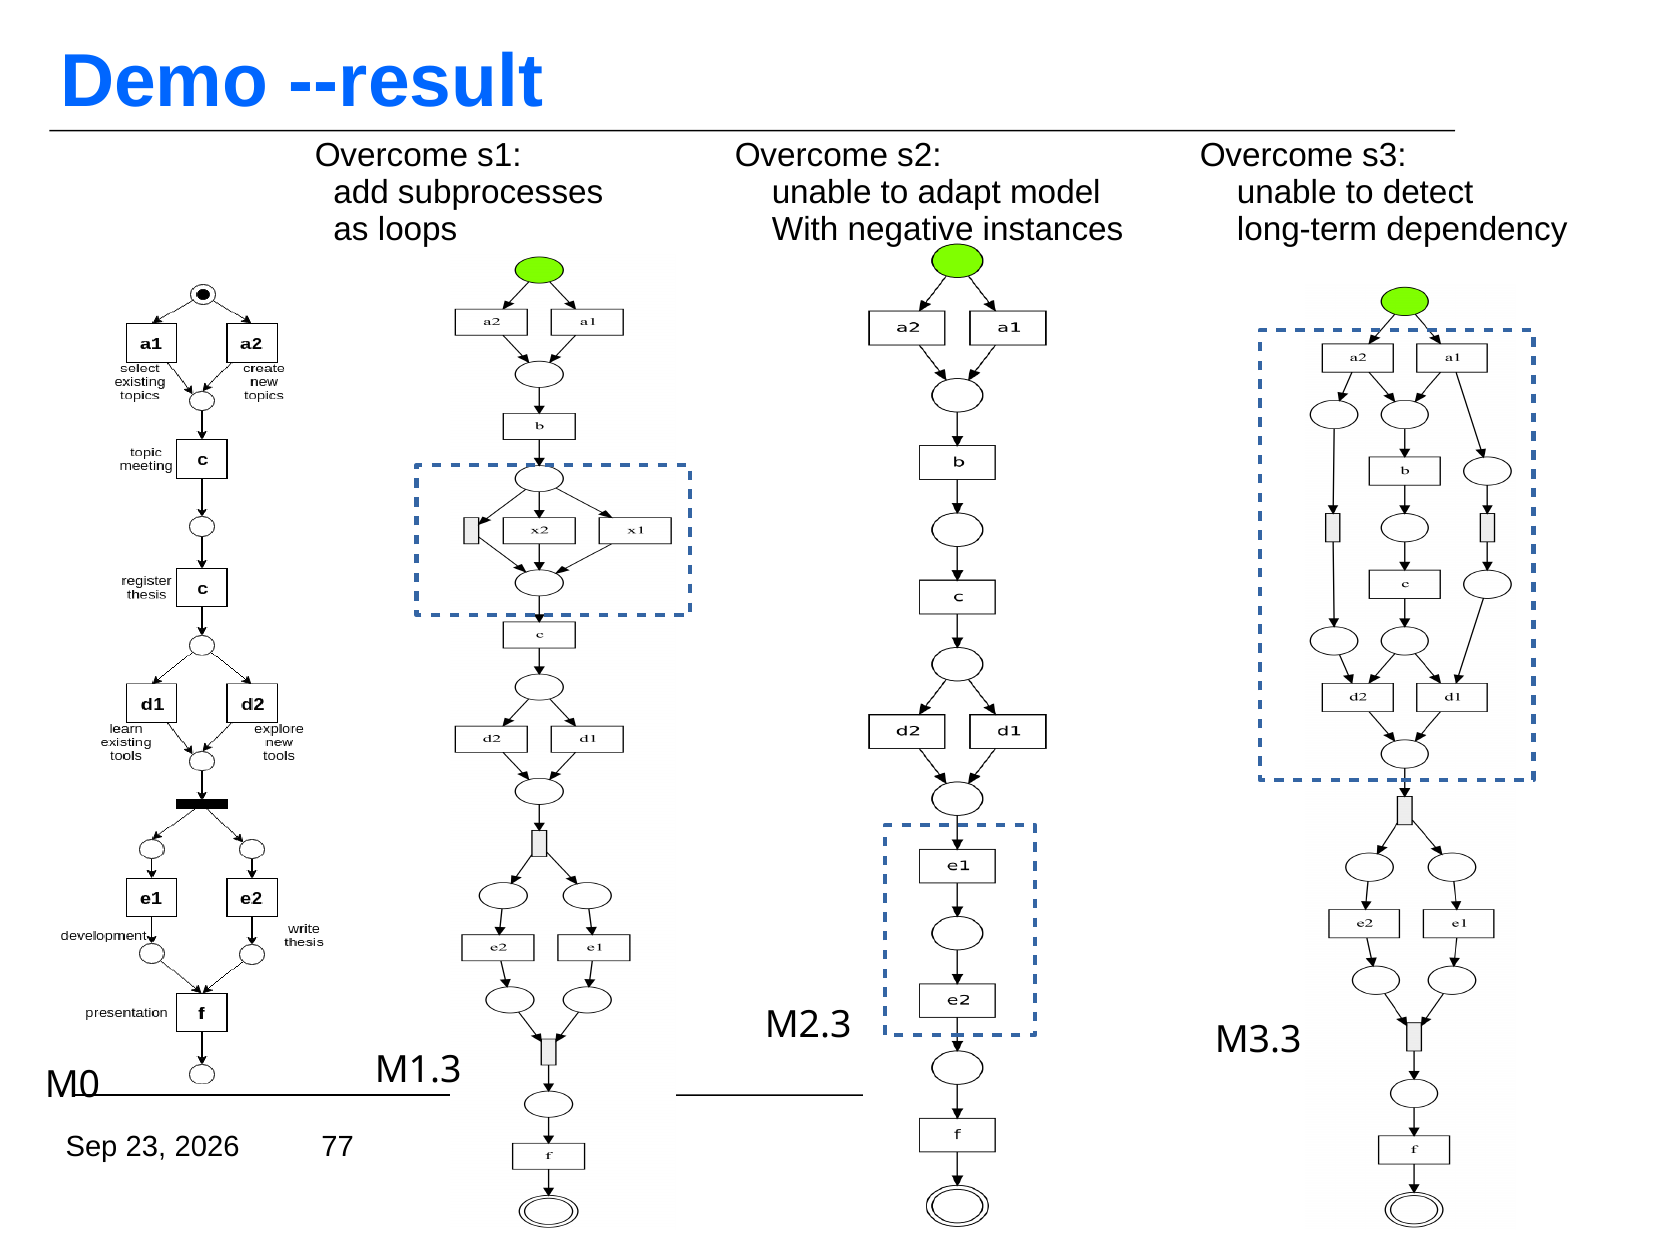

# Demo --result
Overcome s1:
 add subprocesses
 as loops
Overcome s2:
 unable to adapt model
 With negative instances
Overcome s3:
 unable to detect
 long-term dependency
M2.3
M3.3
M1.3
M0